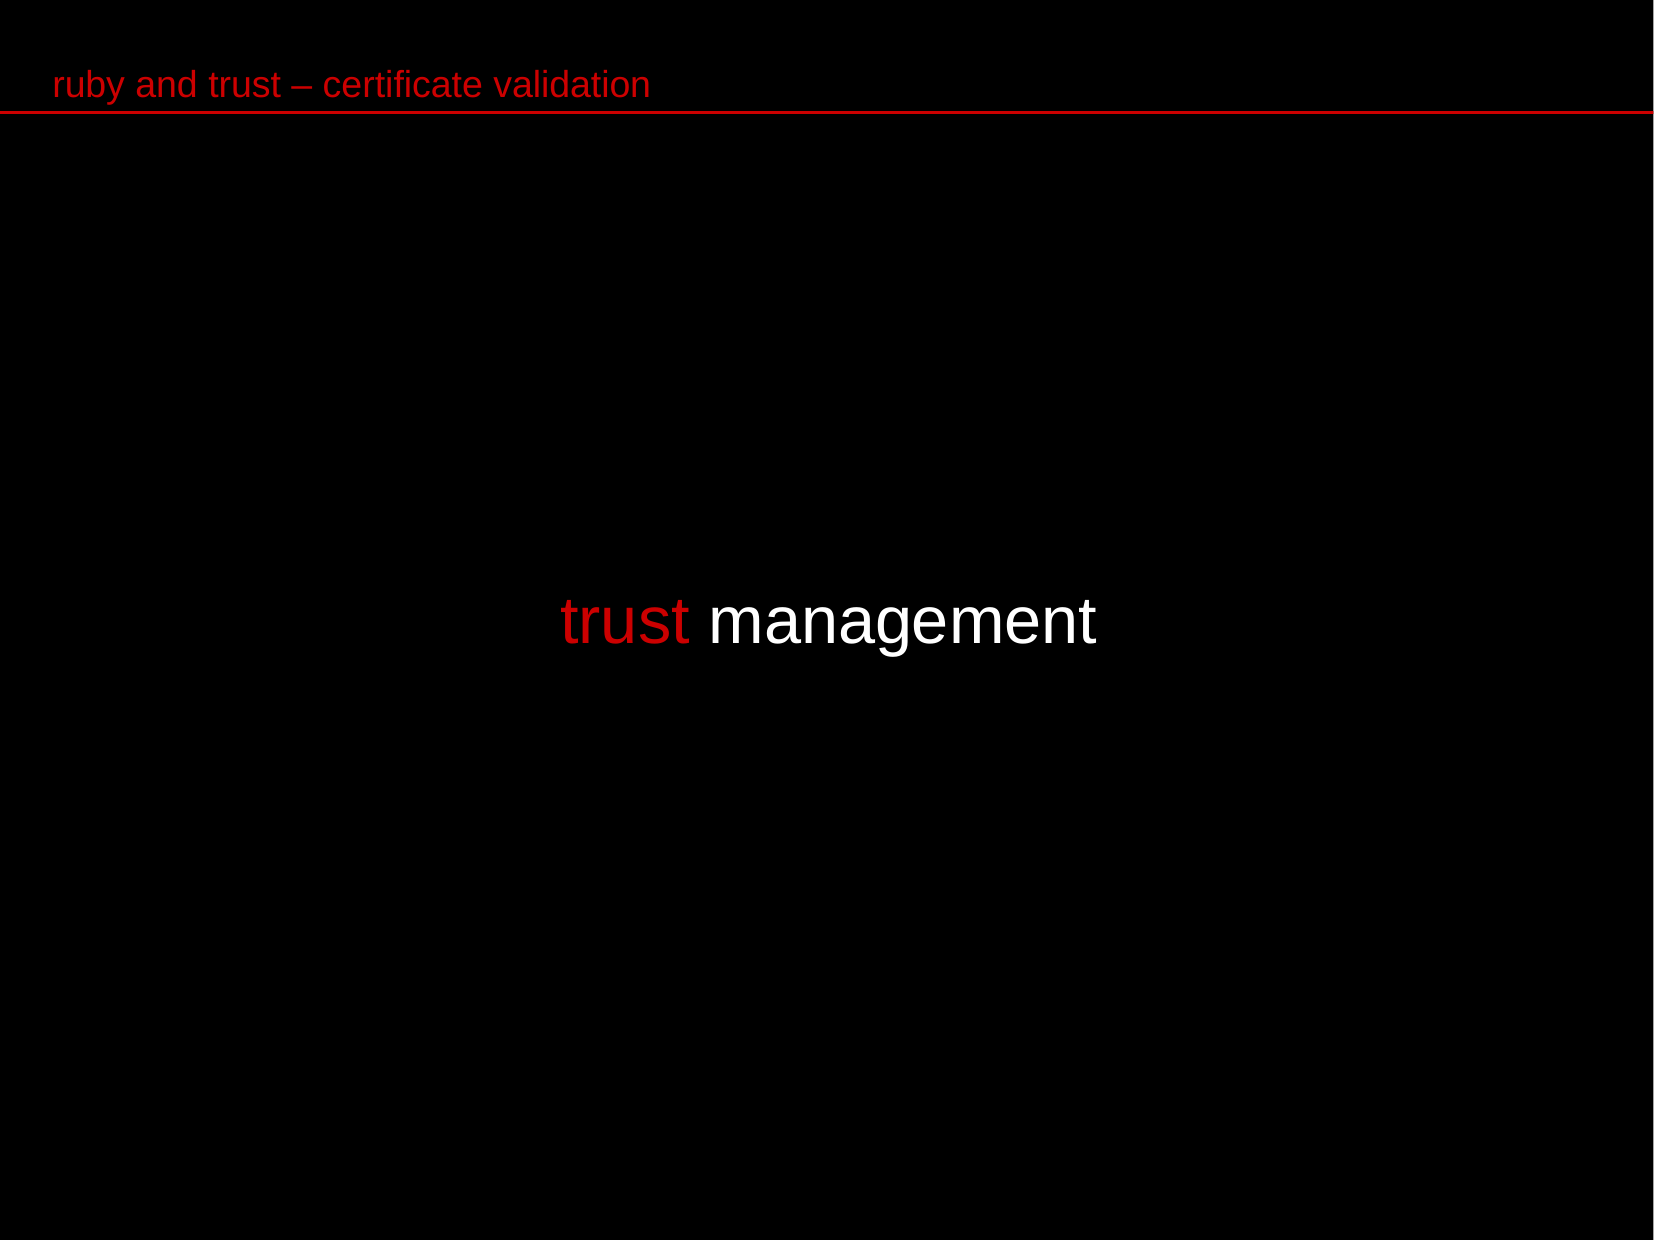

# trust management
ruby and trust – certificate validation